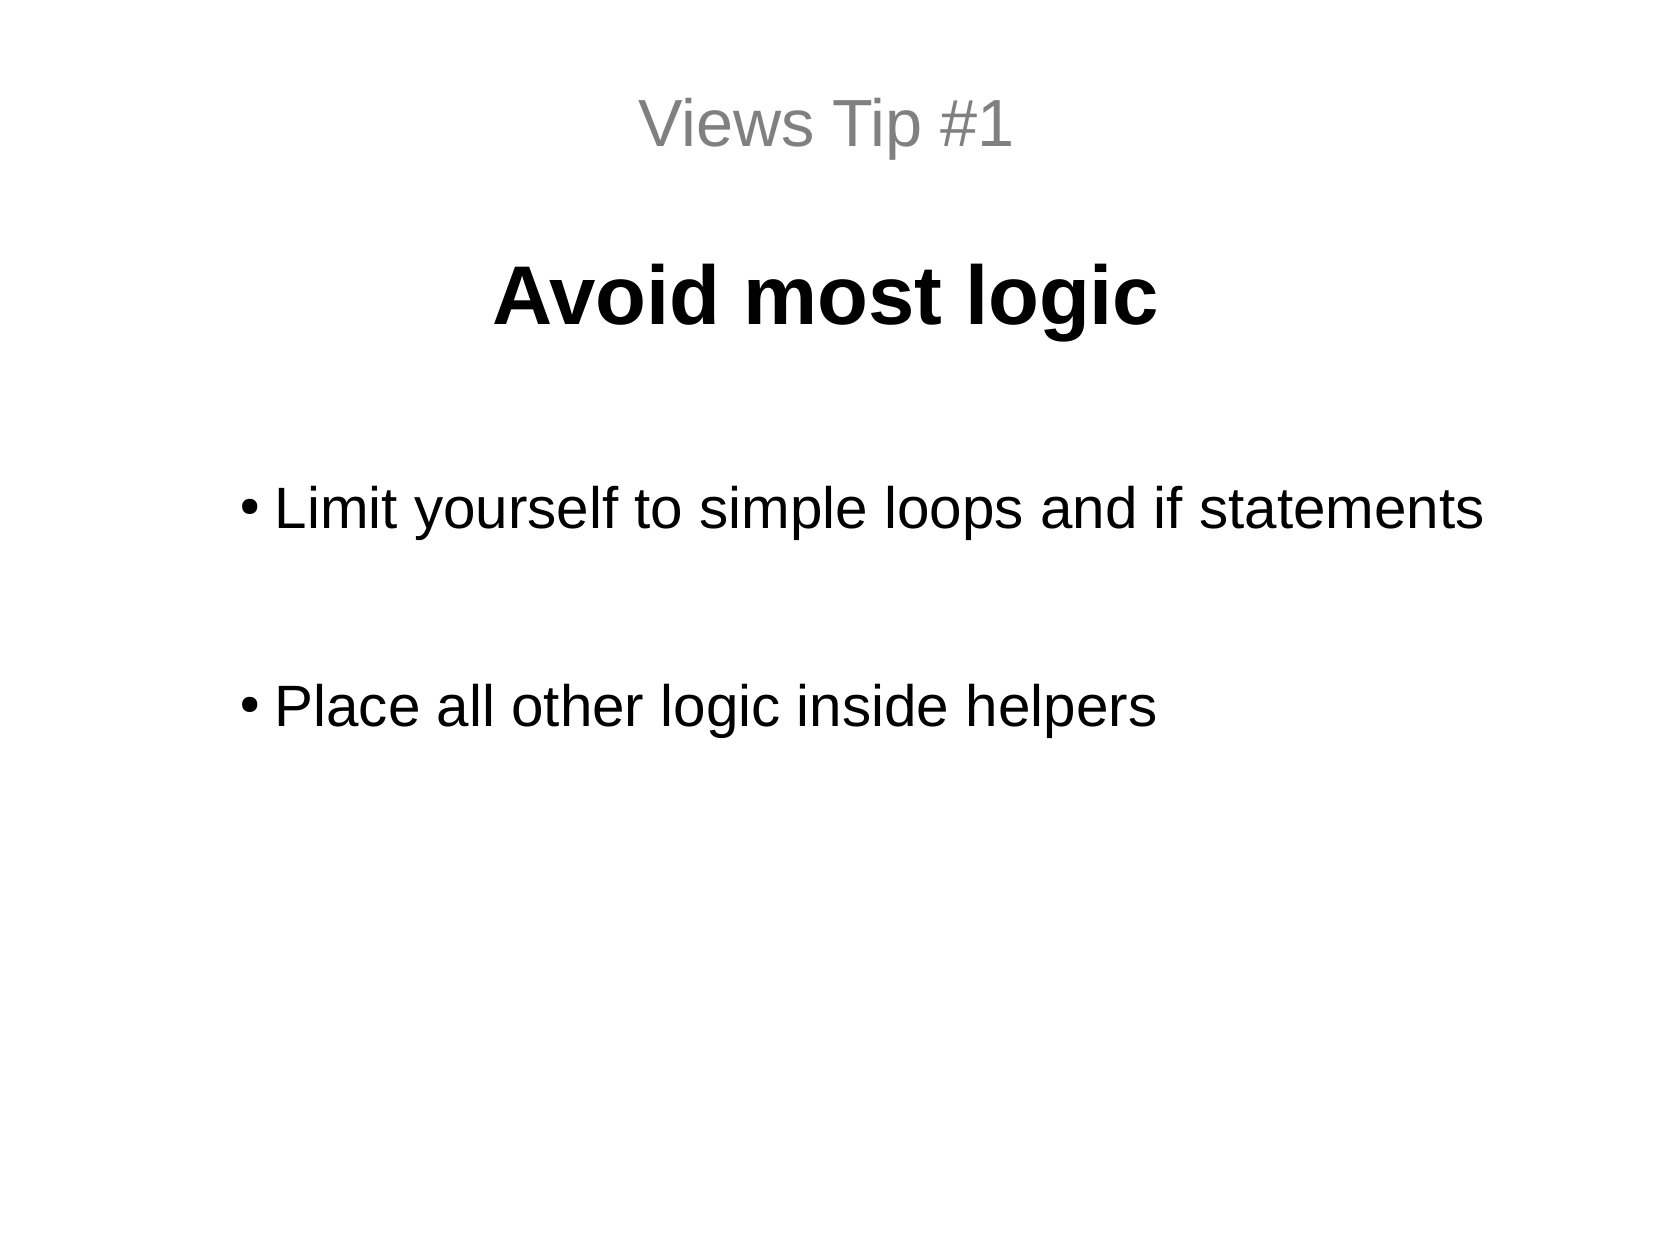

# Views Tip #1
Avoid most logic
Limit yourself to simple loops and if statements
Place all other logic inside helpers